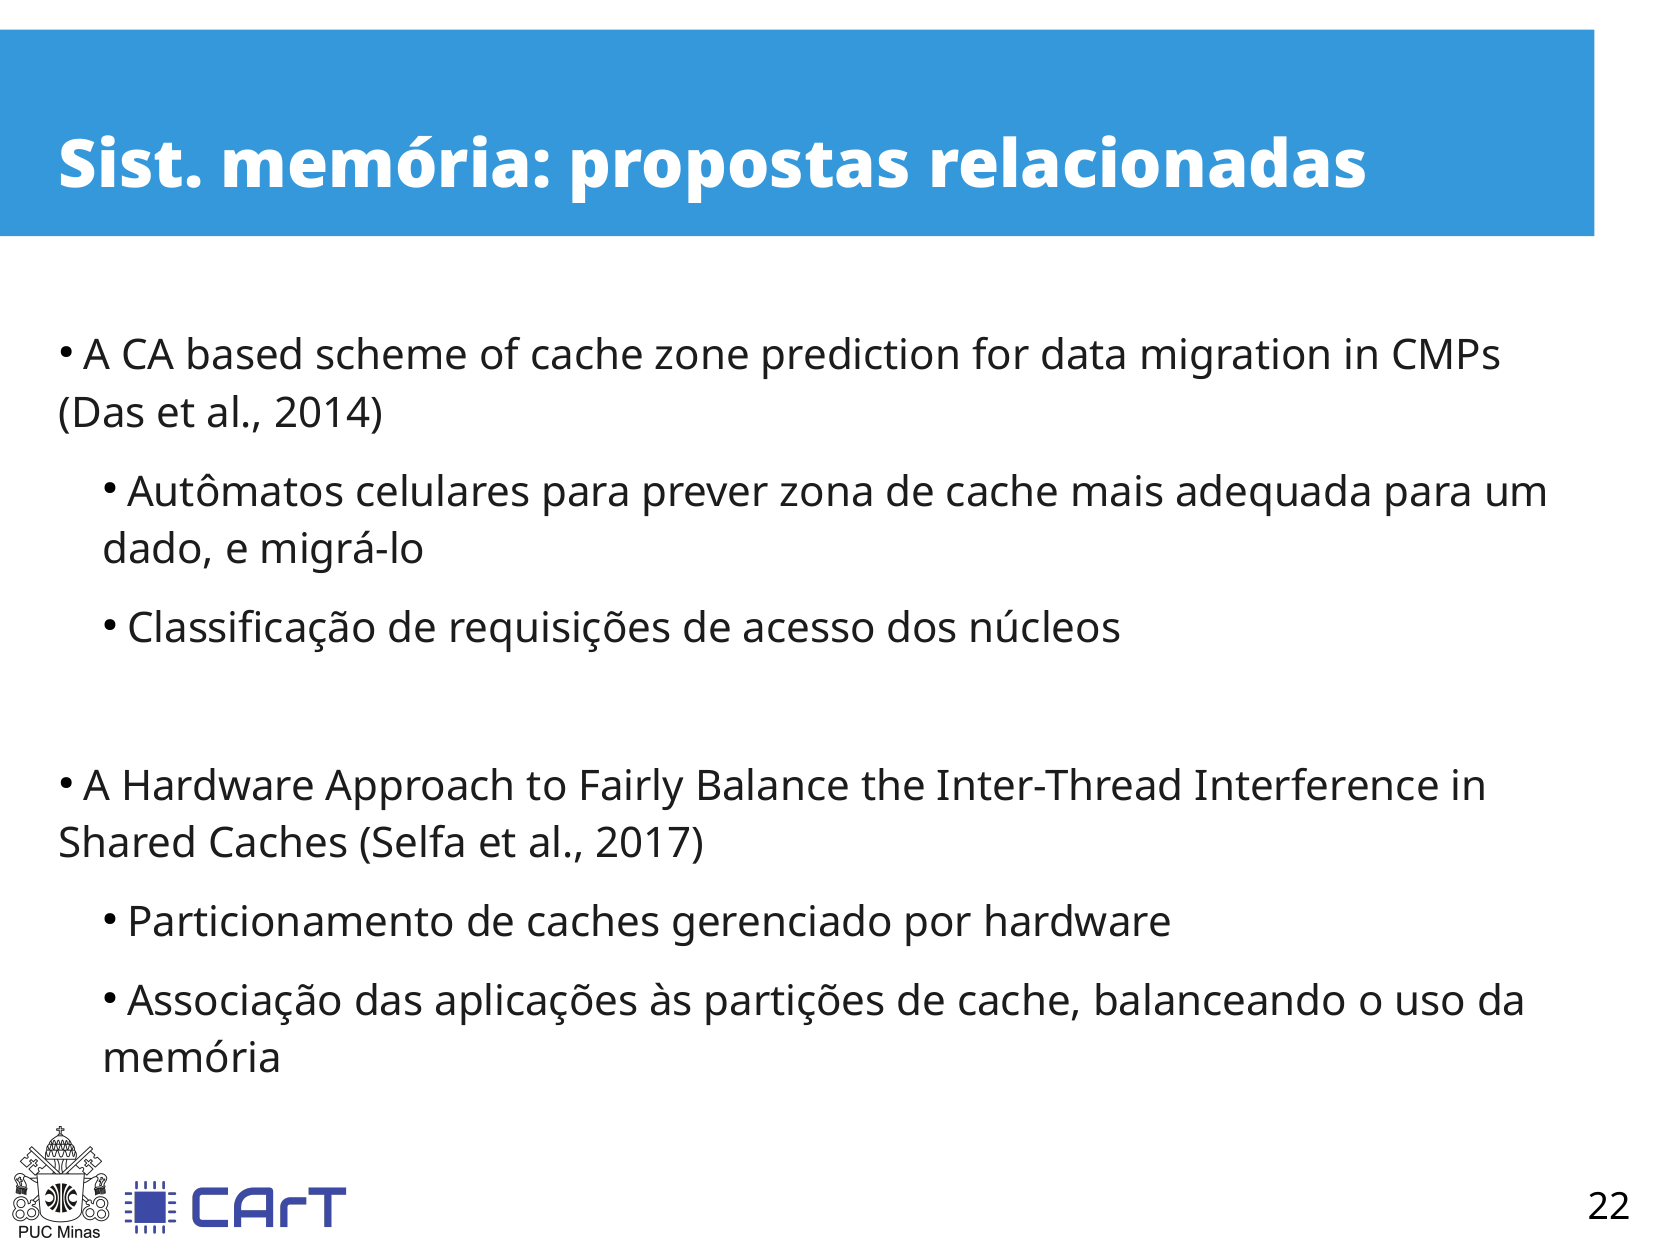

# Sist. memória: propostas relacionadas
 A CA based scheme of cache zone prediction for data migration in CMPs (Das et al., 2014)
 Autômatos celulares para prever zona de cache mais adequada para um dado, e migrá-lo
 Classificação de requisições de acesso dos núcleos
 A Hardware Approach to Fairly Balance the Inter-Thread Interference in Shared Caches (Selfa et al., 2017)
 Particionamento de caches gerenciado por hardware
 Associação das aplicações às partições de cache, balanceando o uso da memória
22